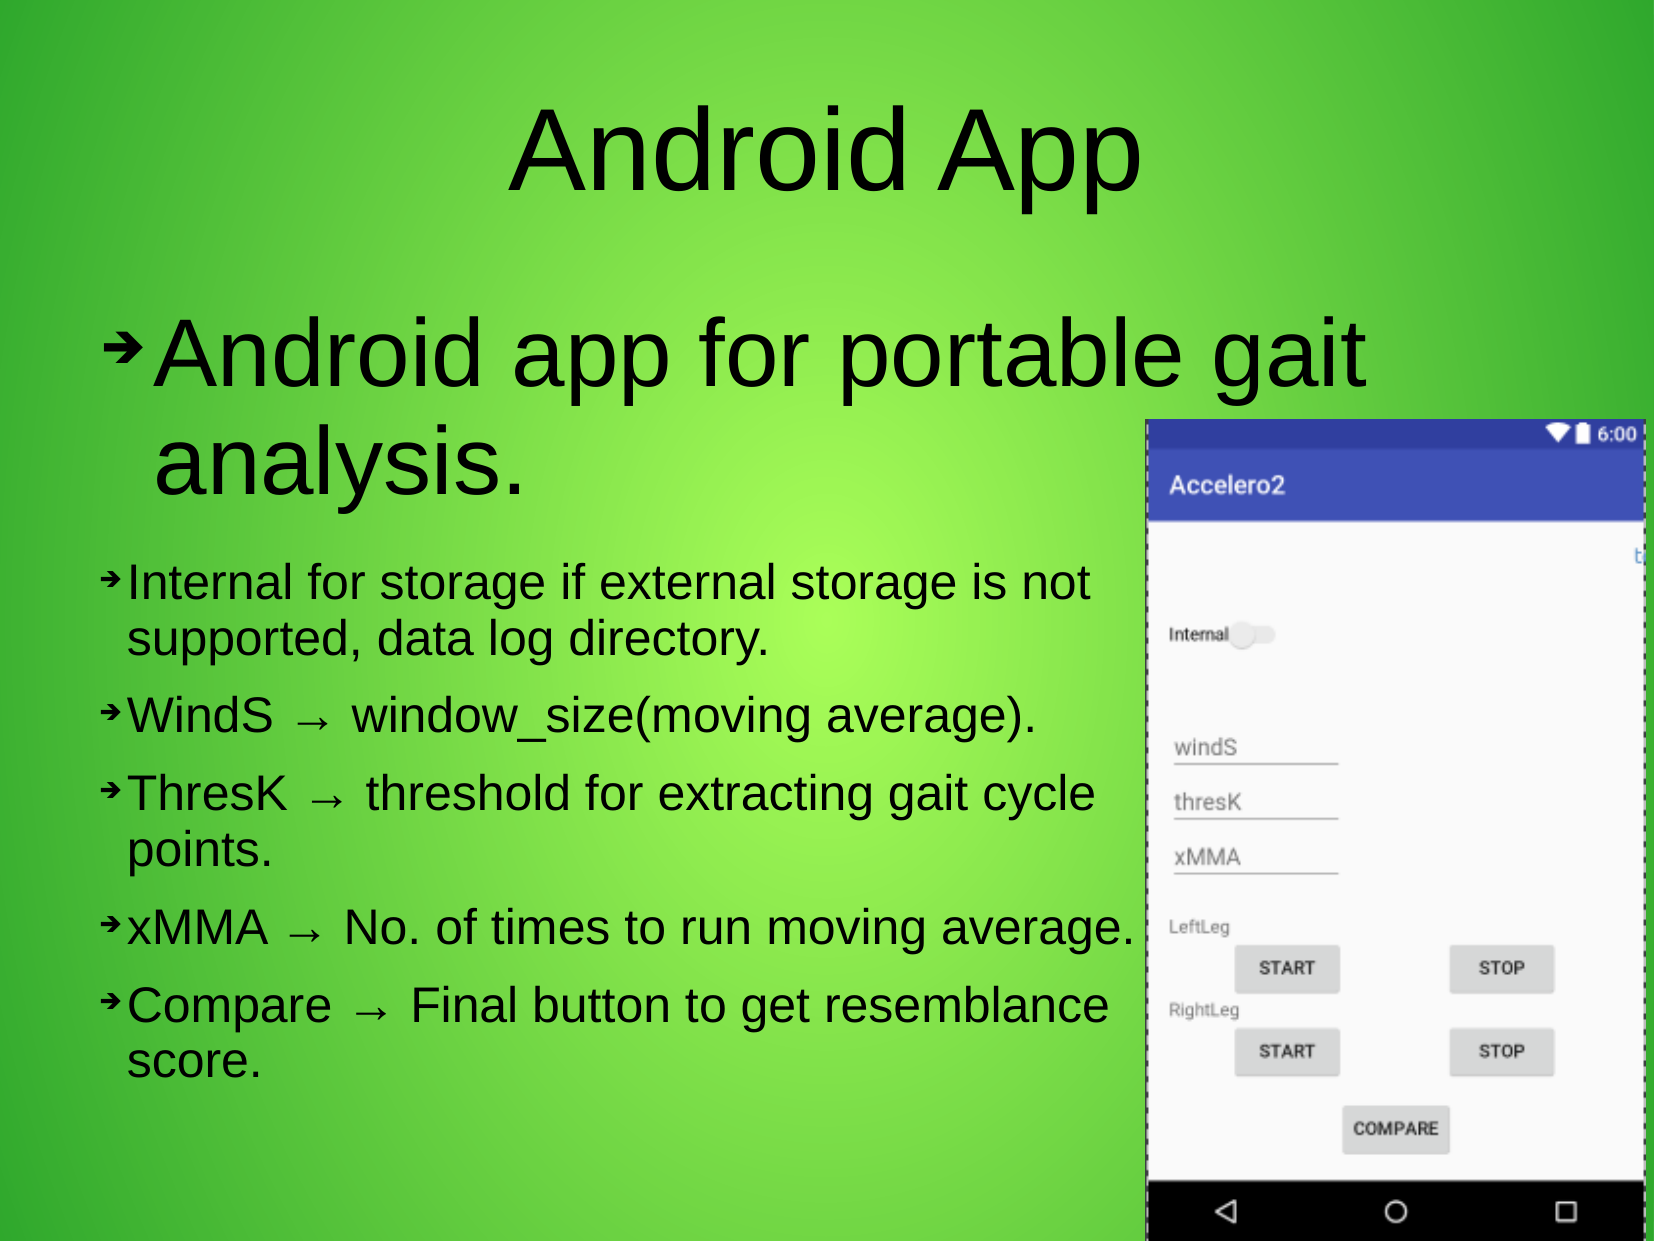

# Android App
Android app for portable gait analysis.
Internal for storage if external storage is not supported, data log directory.
WindS → window_size(moving average).
ThresK → threshold for extracting gait cycle points.
xMMA → No. of times to run moving average.
Compare → Final button to get resemblance score.